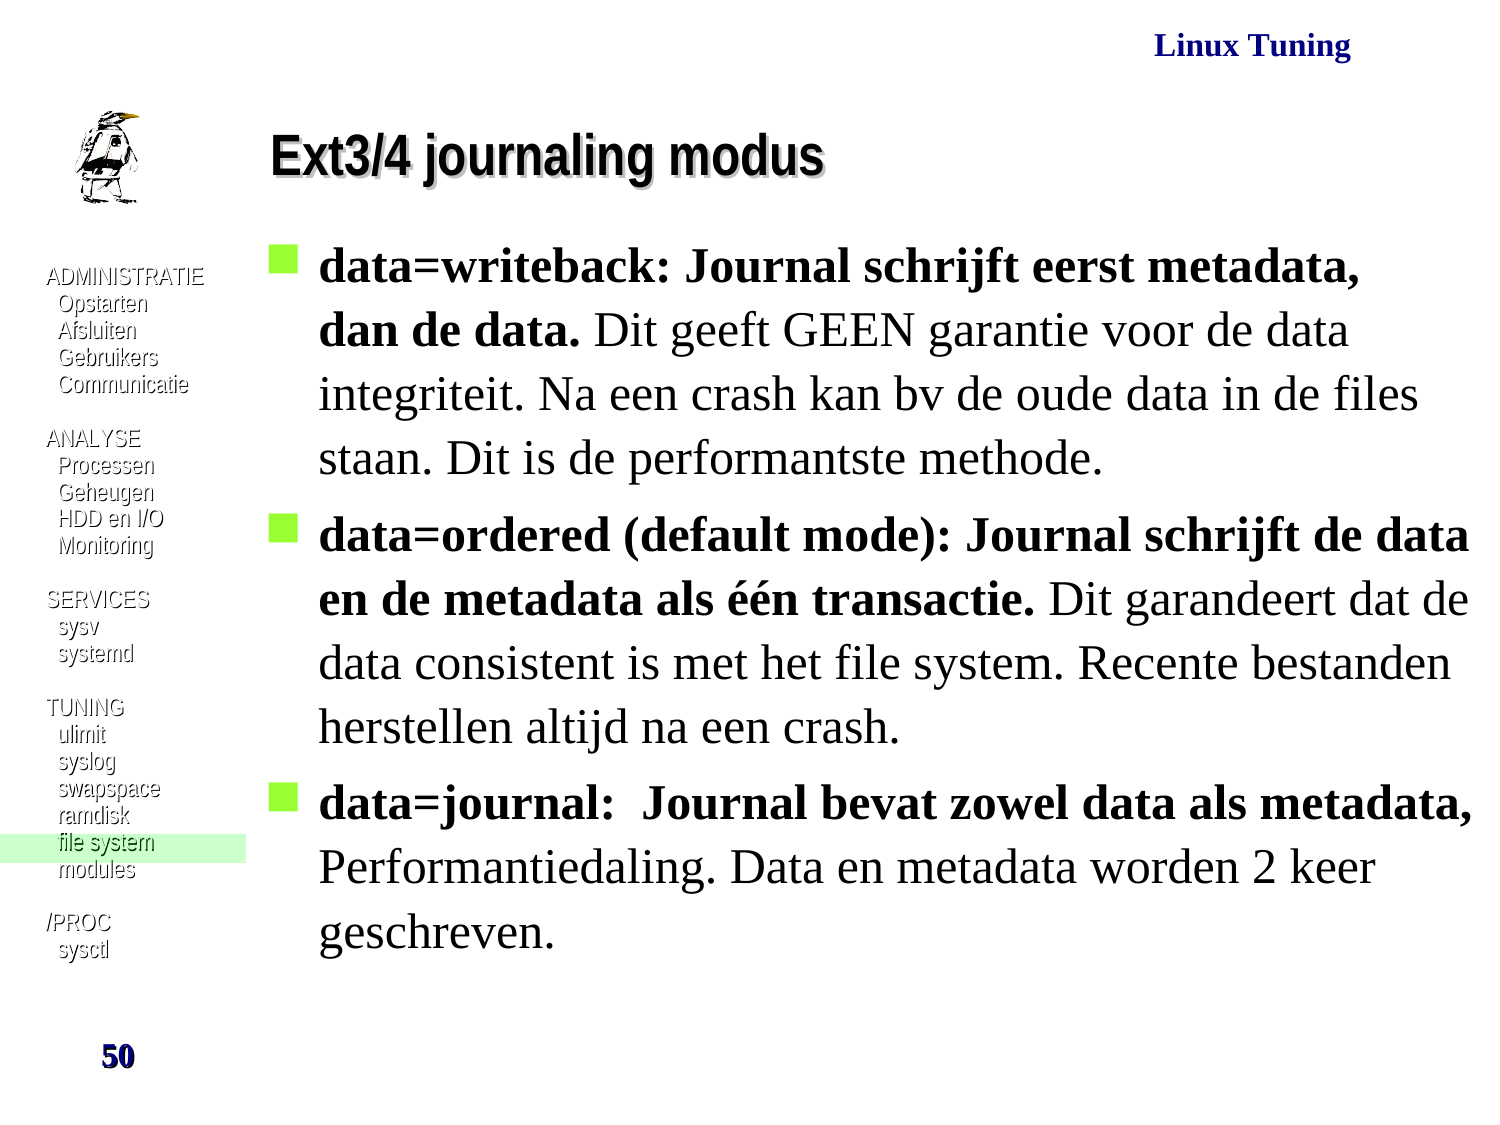

# Ext3/4 journaling modus
data=writeback: Journal schrijft eerst metadata,
dan de data. Dit geeft GEEN garantie voor de data integriteit. Na een crash kan bv de oude data in de files staan. Dit is de performantste methode.
data=ordered (default mode): Journal schrijft de data en de metadata als één transactie. Dit garandeert dat de data consistent is met het file system. Recente bestanden herstellen altijd na een crash.
data=journal: Journal bevat zowel data als metadata, Performantiedaling. Data en metadata worden 2 keer geschreven.